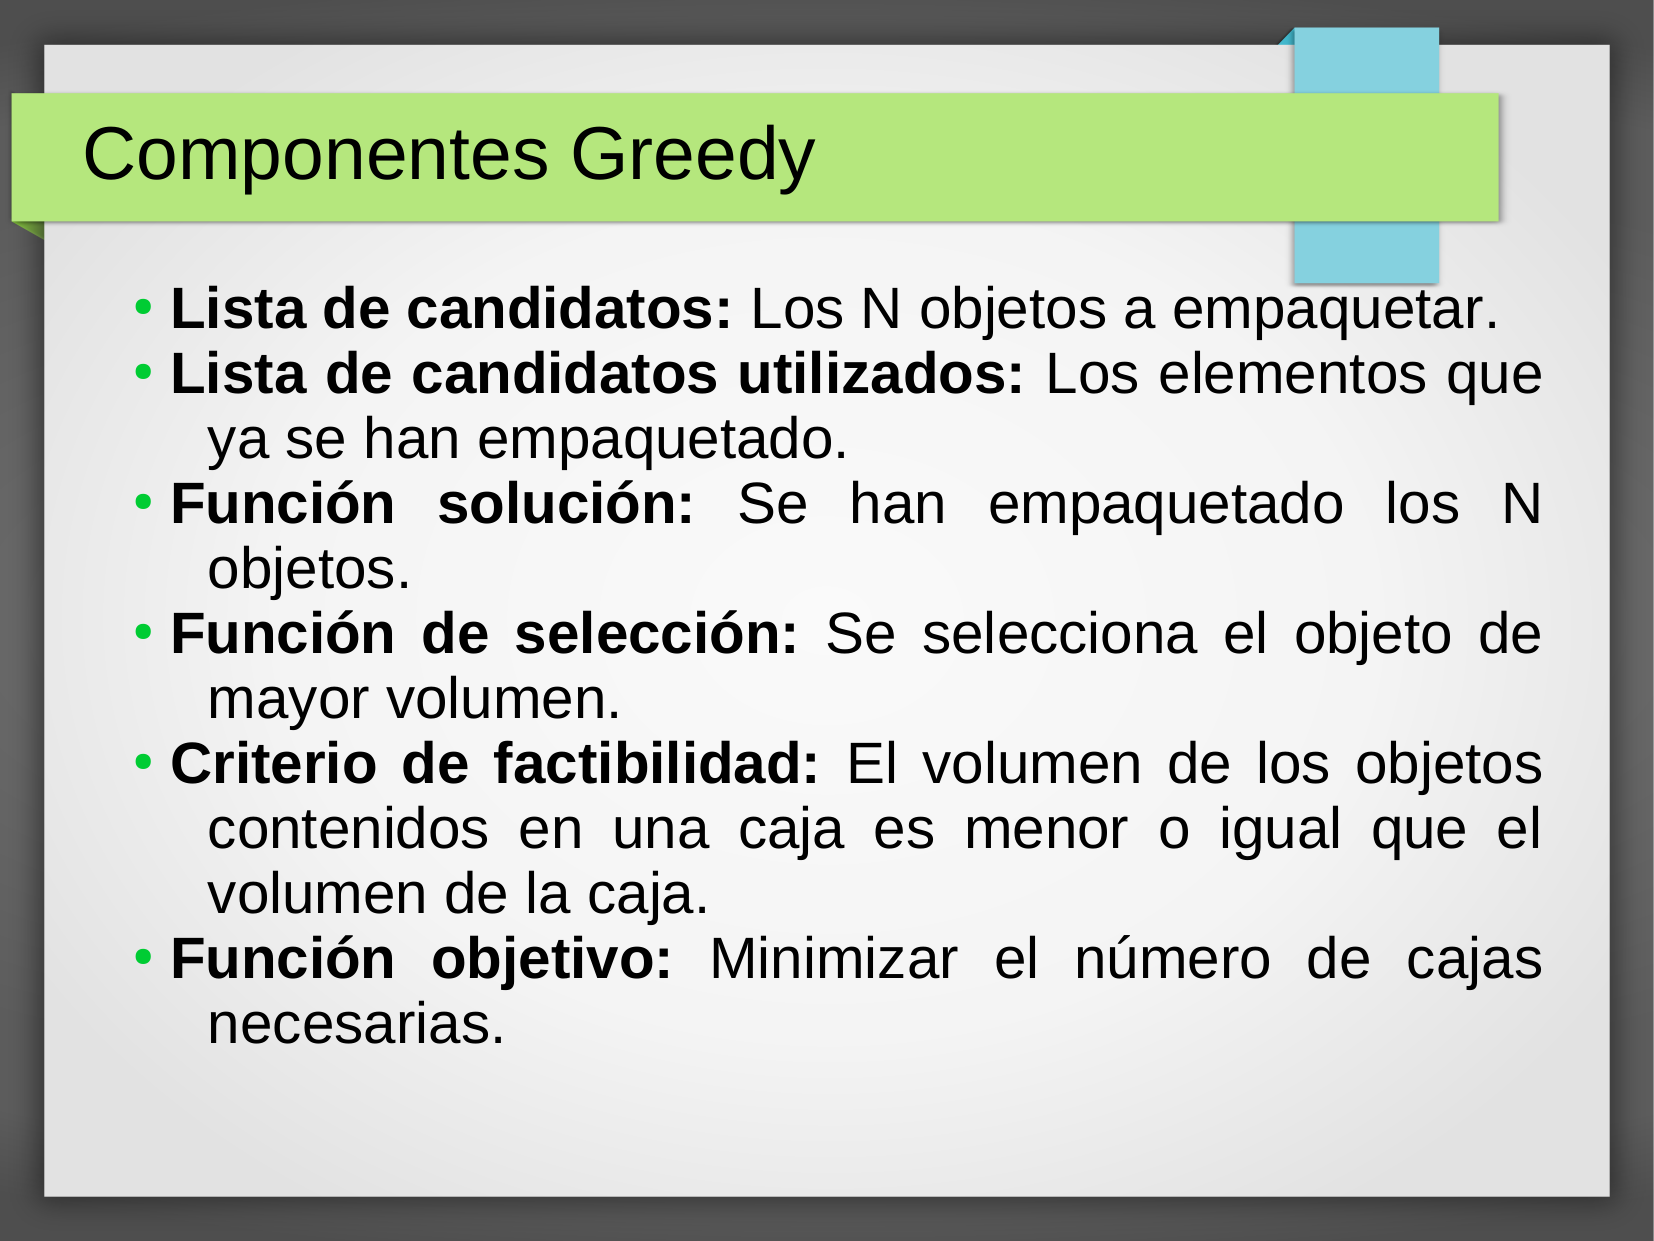

# Componentes Greedy
Lista de candidatos: Los N objetos a empaquetar.
Lista de candidatos utilizados: Los elementos que ya se han empaquetado.
Función solución: Se han empaquetado los N objetos.
Función de selección: Se selecciona el objeto de mayor volumen.
Criterio de factibilidad: El volumen de los objetos contenidos en una caja es menor o igual que el volumen de la caja.
Función objetivo: Minimizar el número de cajas necesarias.